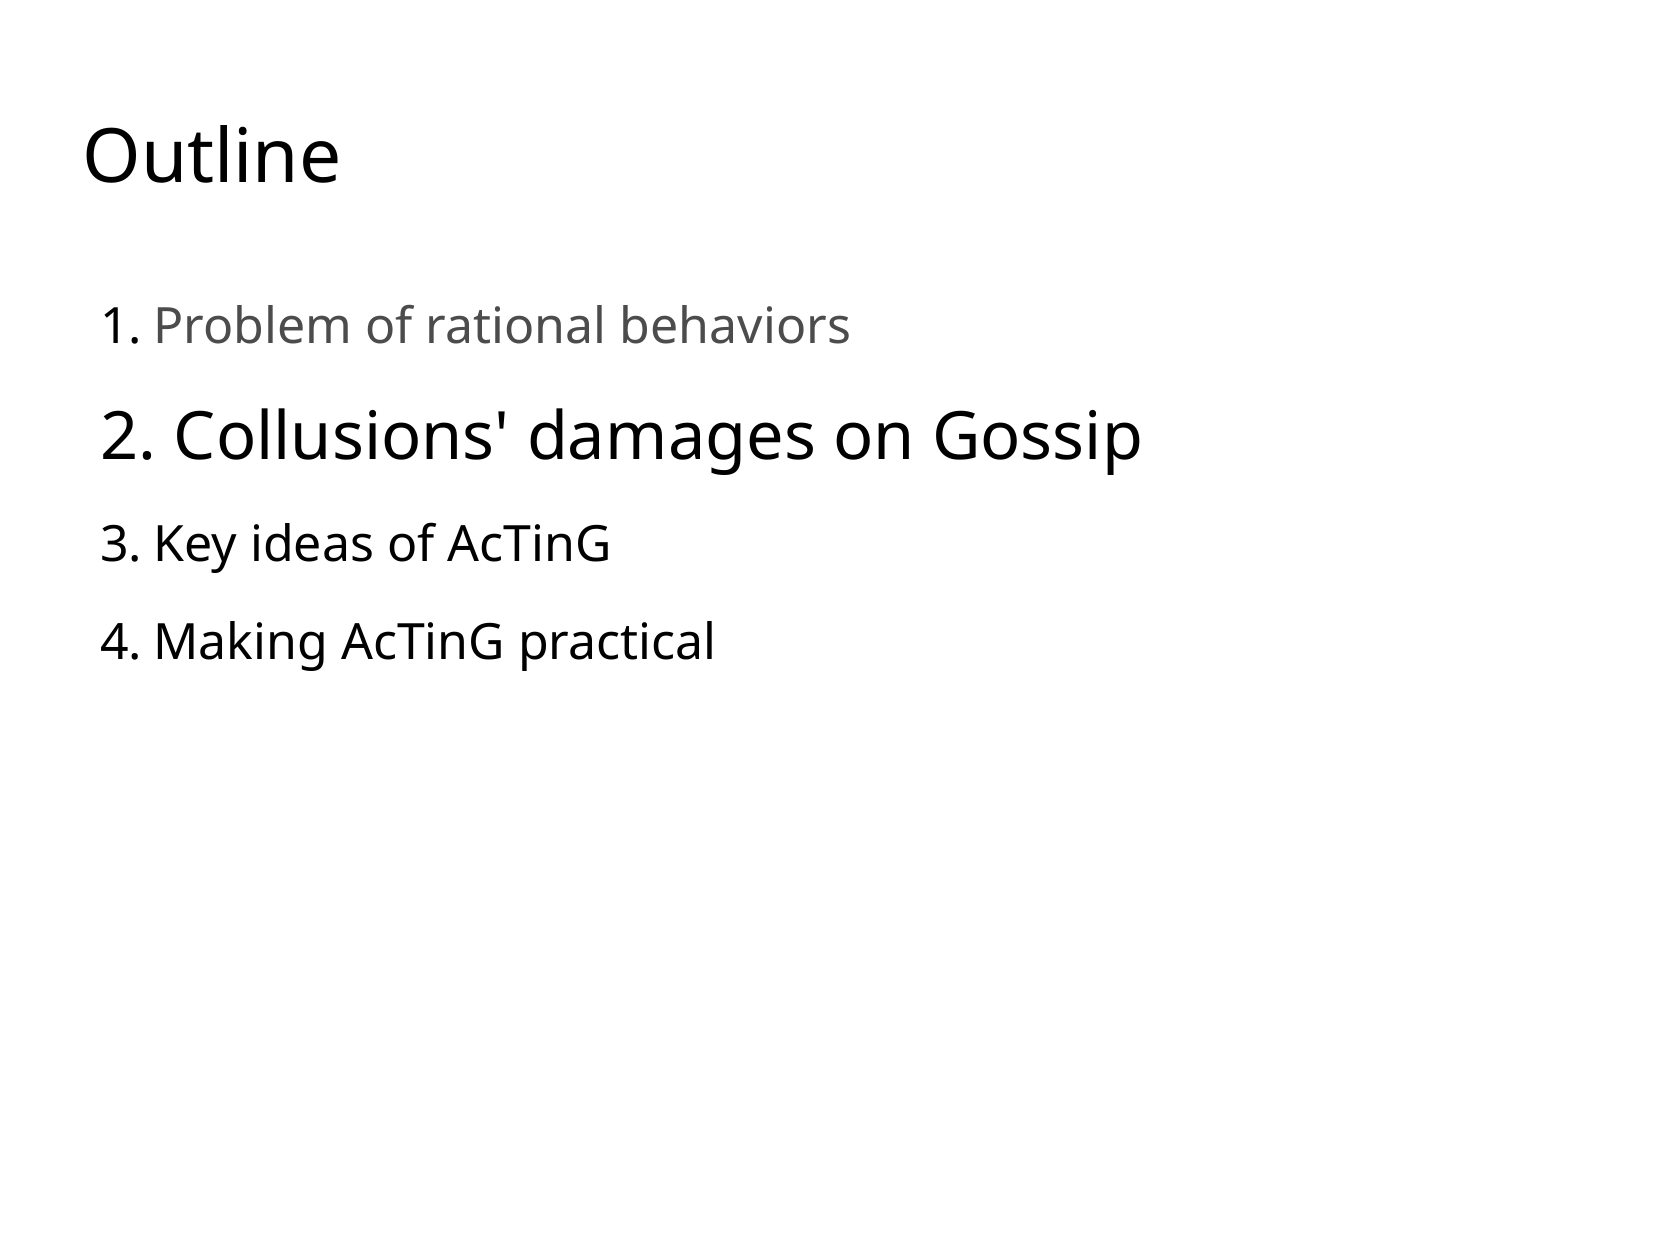

# Outline
Problem of rational behaviors
 Collusions' damages on Gossip
Key ideas of AcTinG
Making AcTinG practical